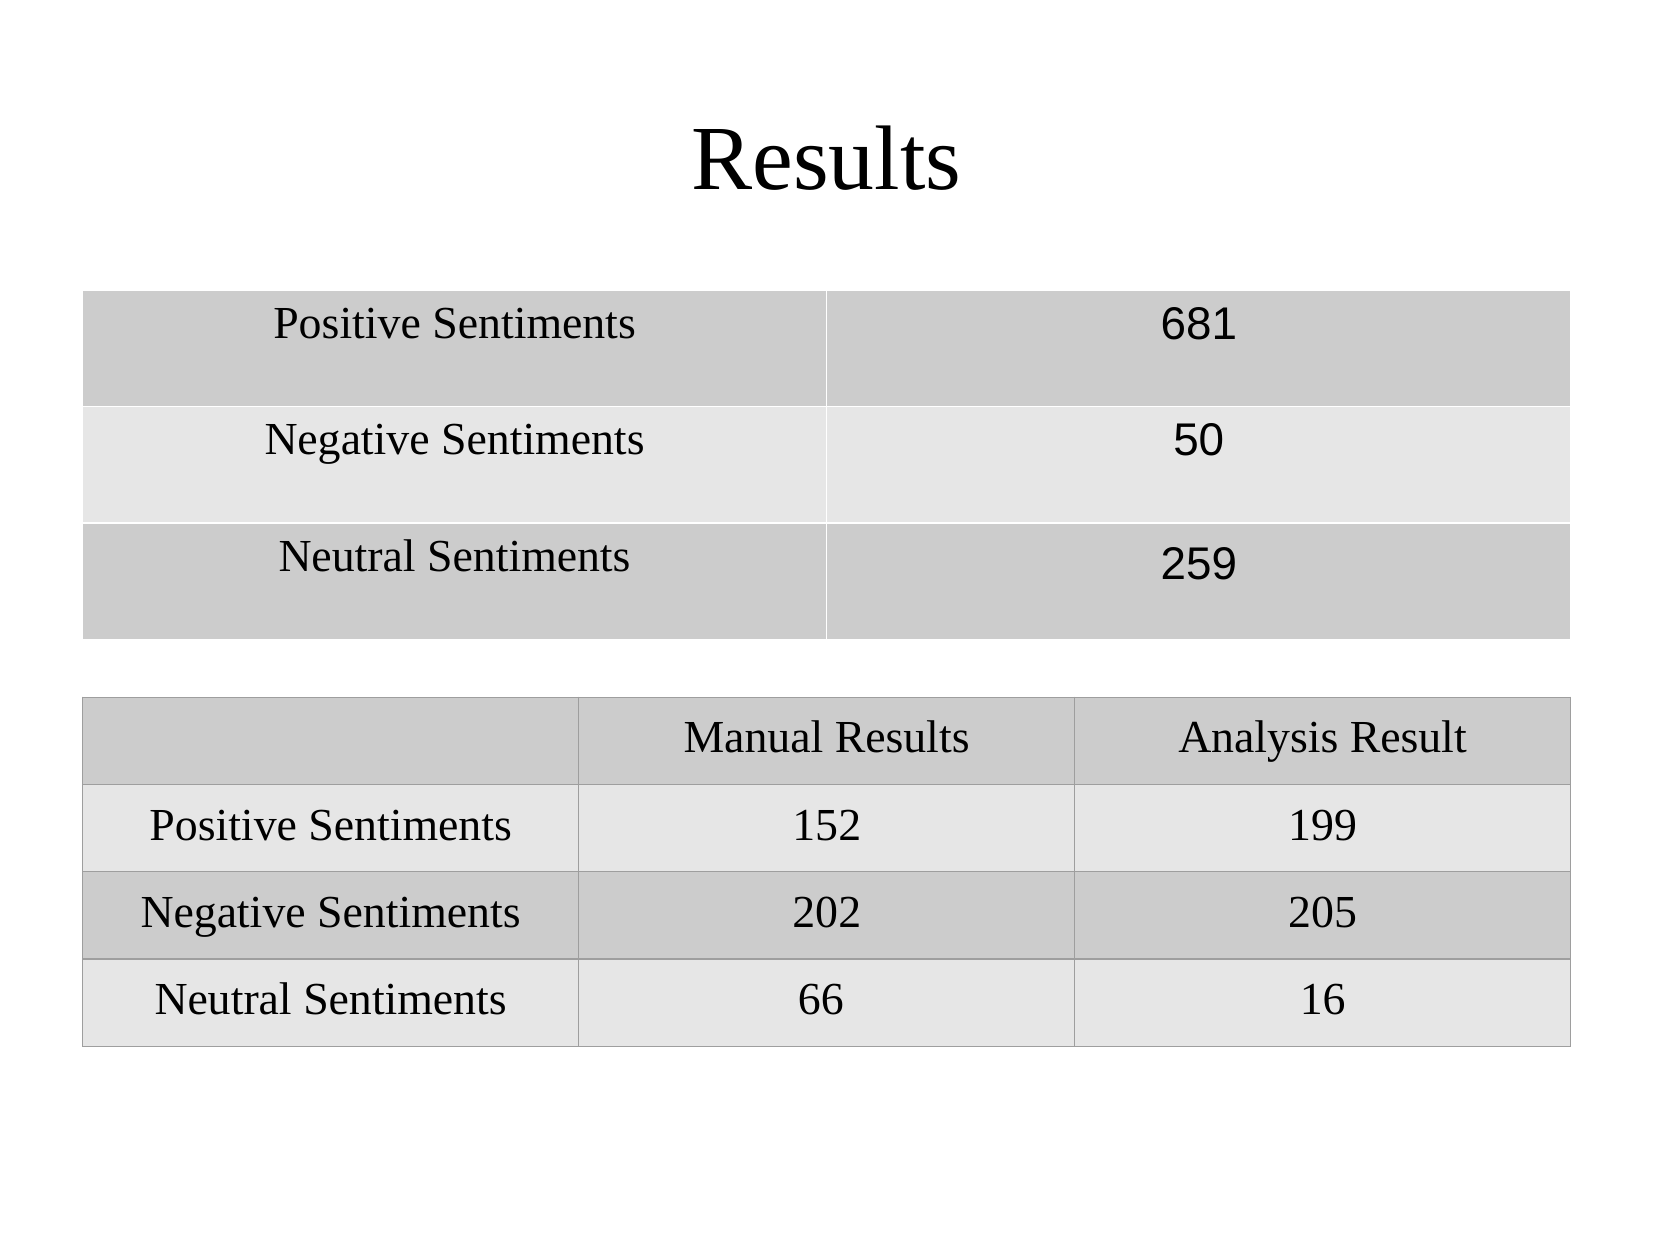

Results
| Positive Sentiments | 681 |
| --- | --- |
| Negative Sentiments | 50 |
| Neutral Sentiments | 259 |
| | Manual Results | Analysis Result |
| --- | --- | --- |
| Positive Sentiments | 152 | 199 |
| Negative Sentiments | 202 | 205 |
| Neutral Sentiments | 66 | 16 |